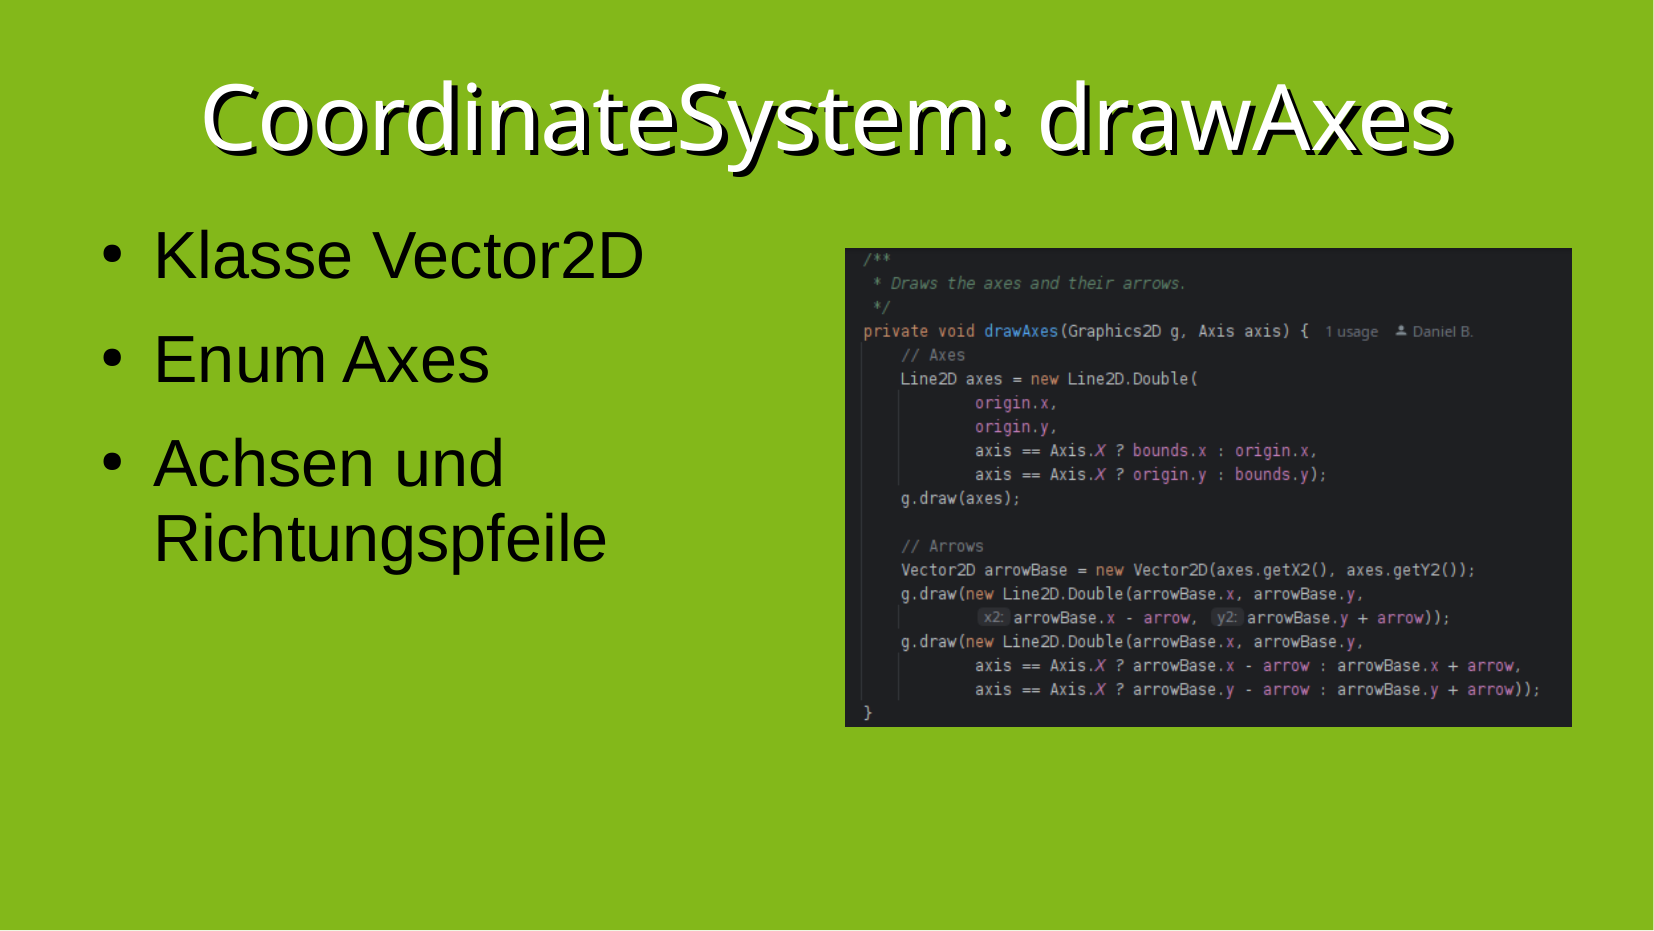

# CoordinateSystem: drawAxes
Klasse Vector2D
Enum Axes
Achsen und Richtungspfeile